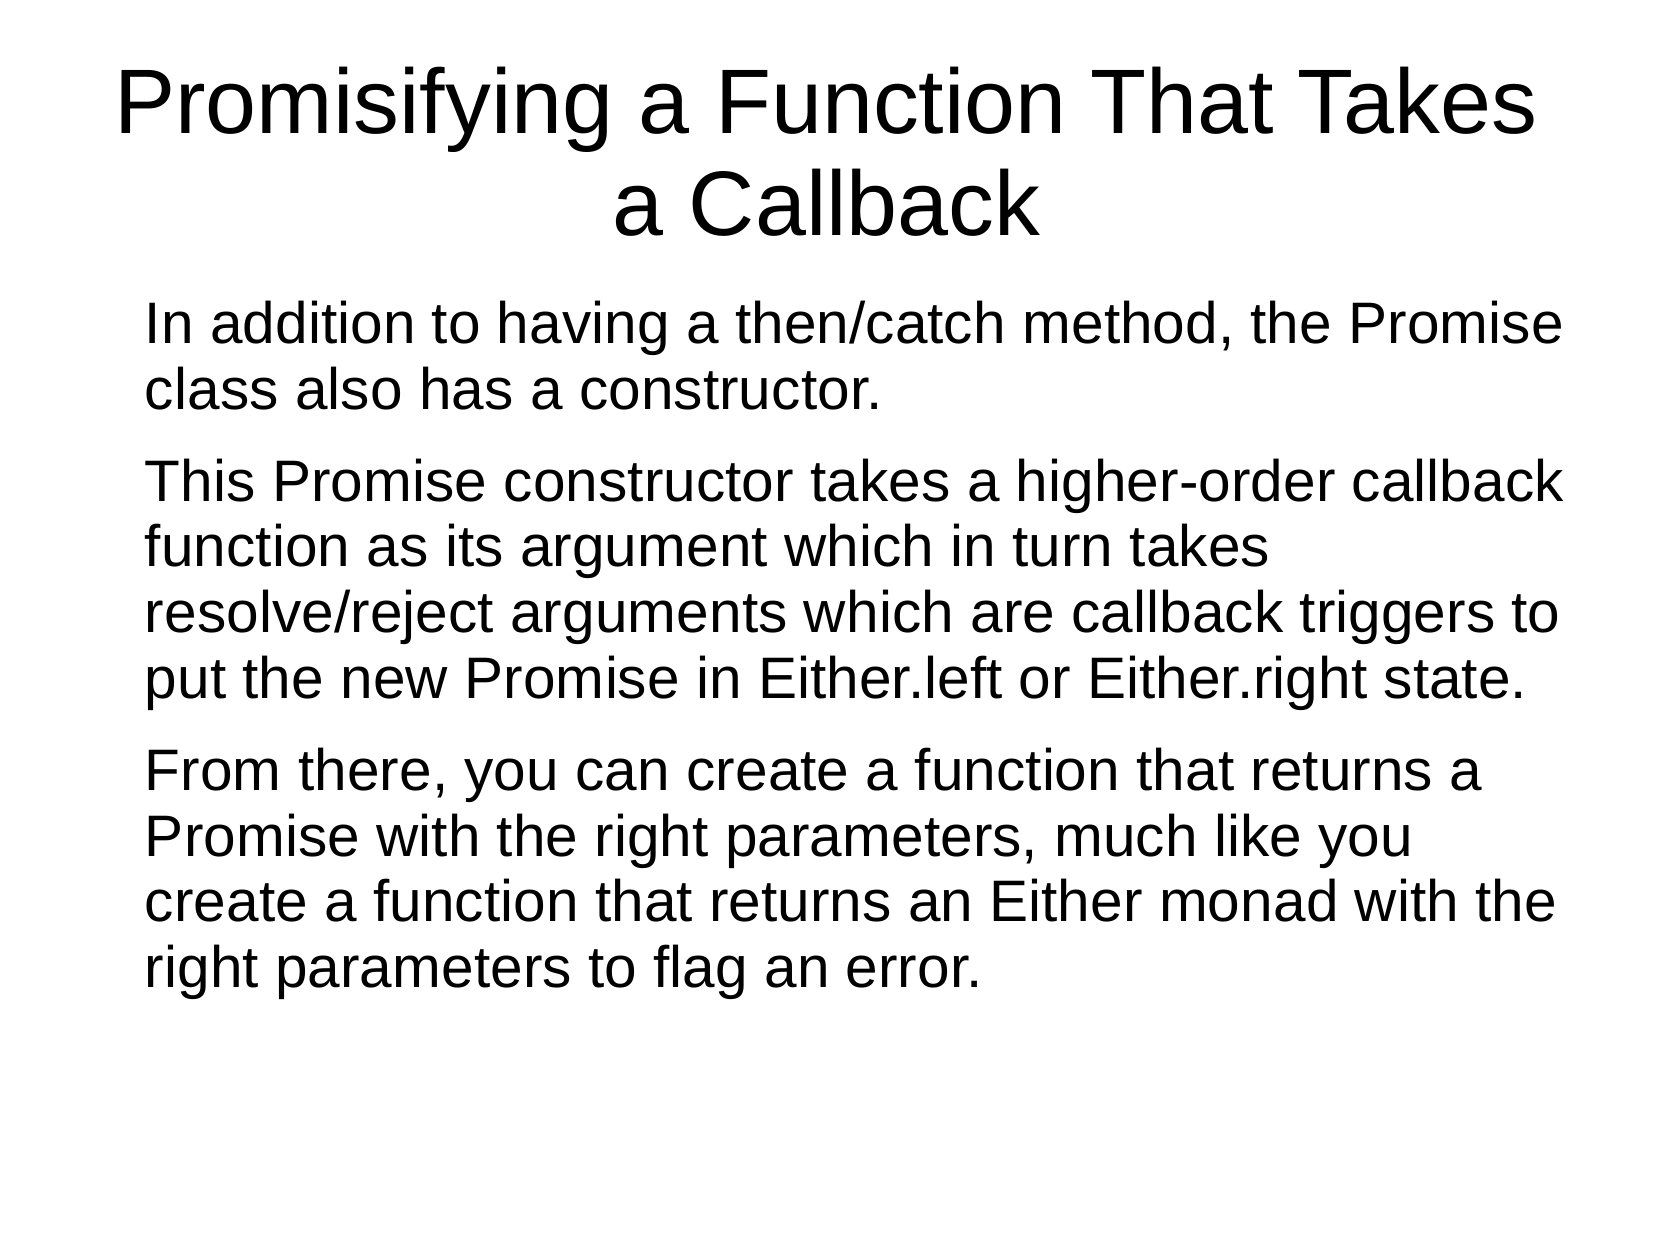

# Promisifying a Function That Takes a Callback
In addition to having a then/catch method, the Promise class also has a constructor.
This Promise constructor takes a higher-order callback function as its argument which in turn takes resolve/reject arguments which are callback triggers to put the new Promise in Either.left or Either.right state.
From there, you can create a function that returns a Promise with the right parameters, much like you create a function that returns an Either monad with the right parameters to flag an error.